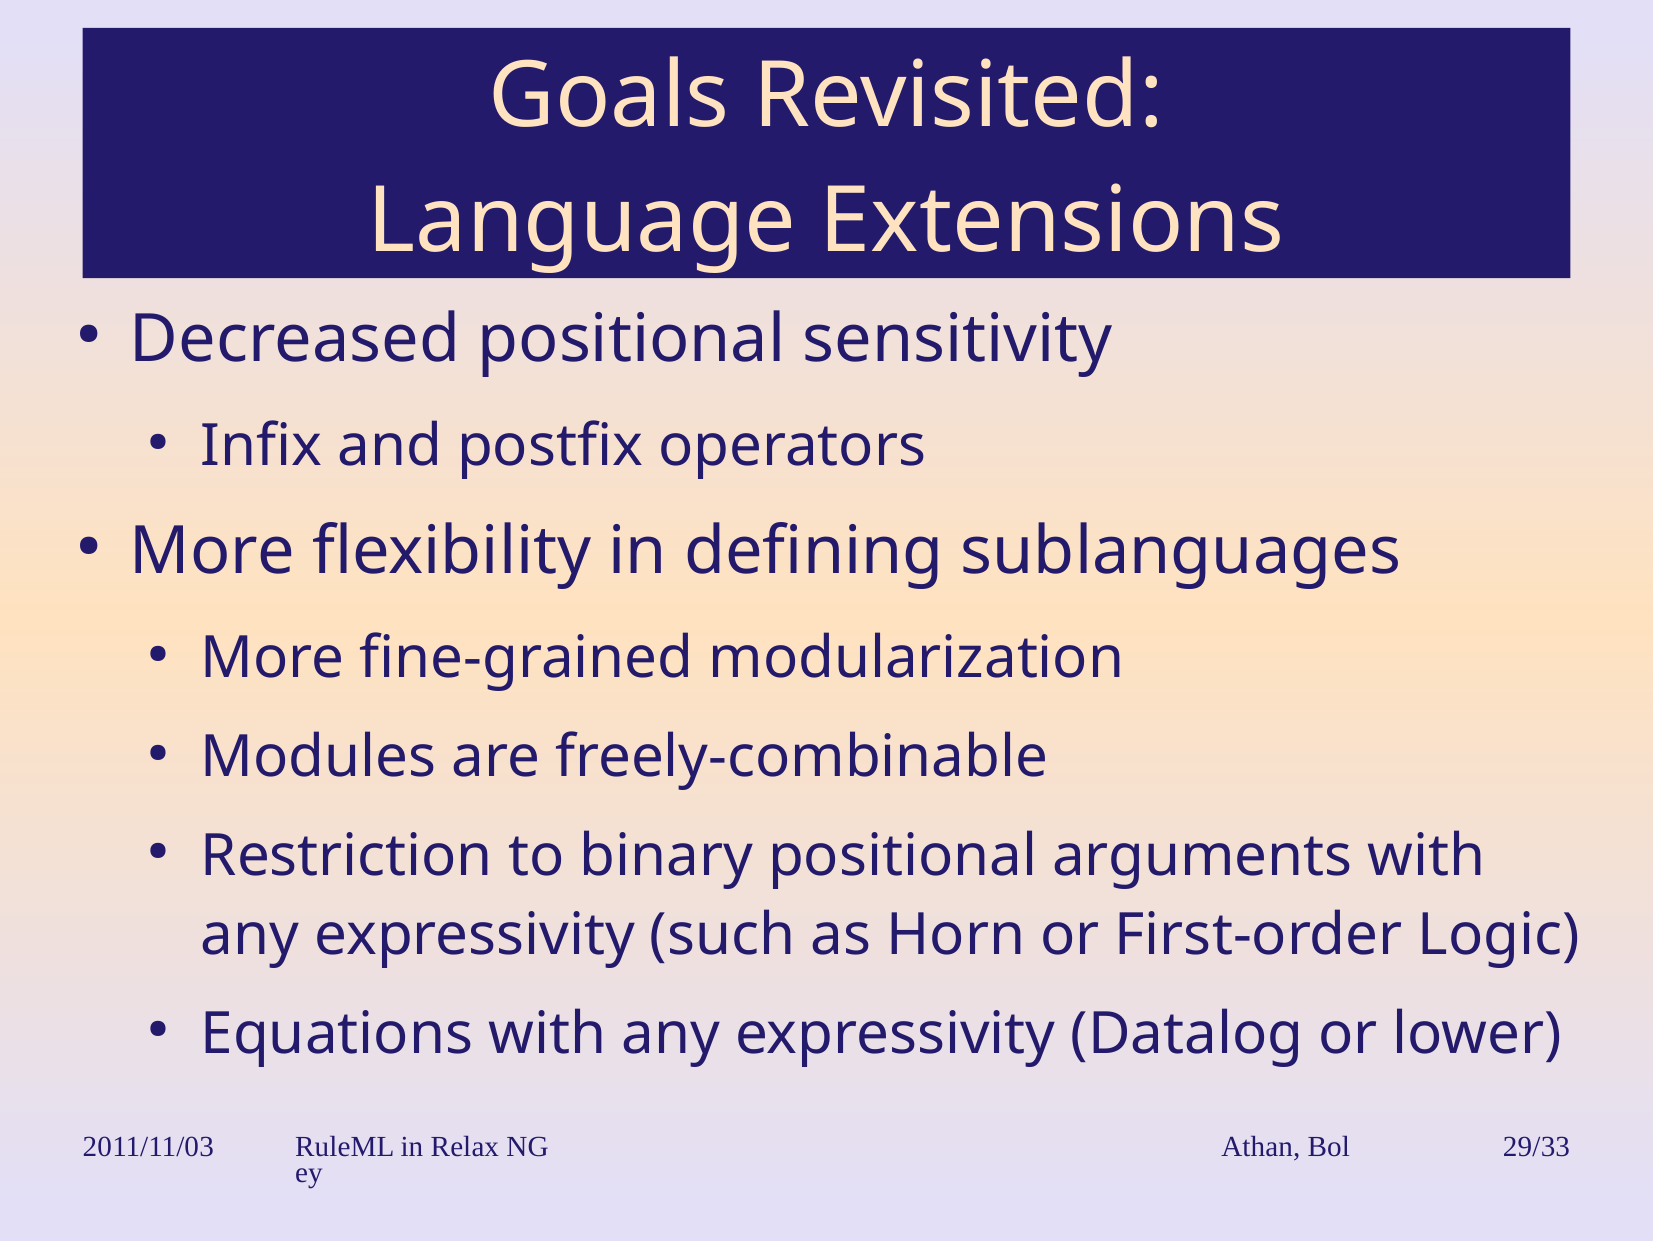

# Goals Revisited: Language Extensions
Decreased positional sensitivity
Infix and postfix operators
More flexibility in defining sublanguages
More fine-grained modularization
Modules are freely-combinable
Restriction to binary positional arguments with any expressivity (such as Horn or First-order Logic)
Equations with any expressivity (Datalog or lower)
2011/11/03
RuleML in Relax NG Athan, Boley
29